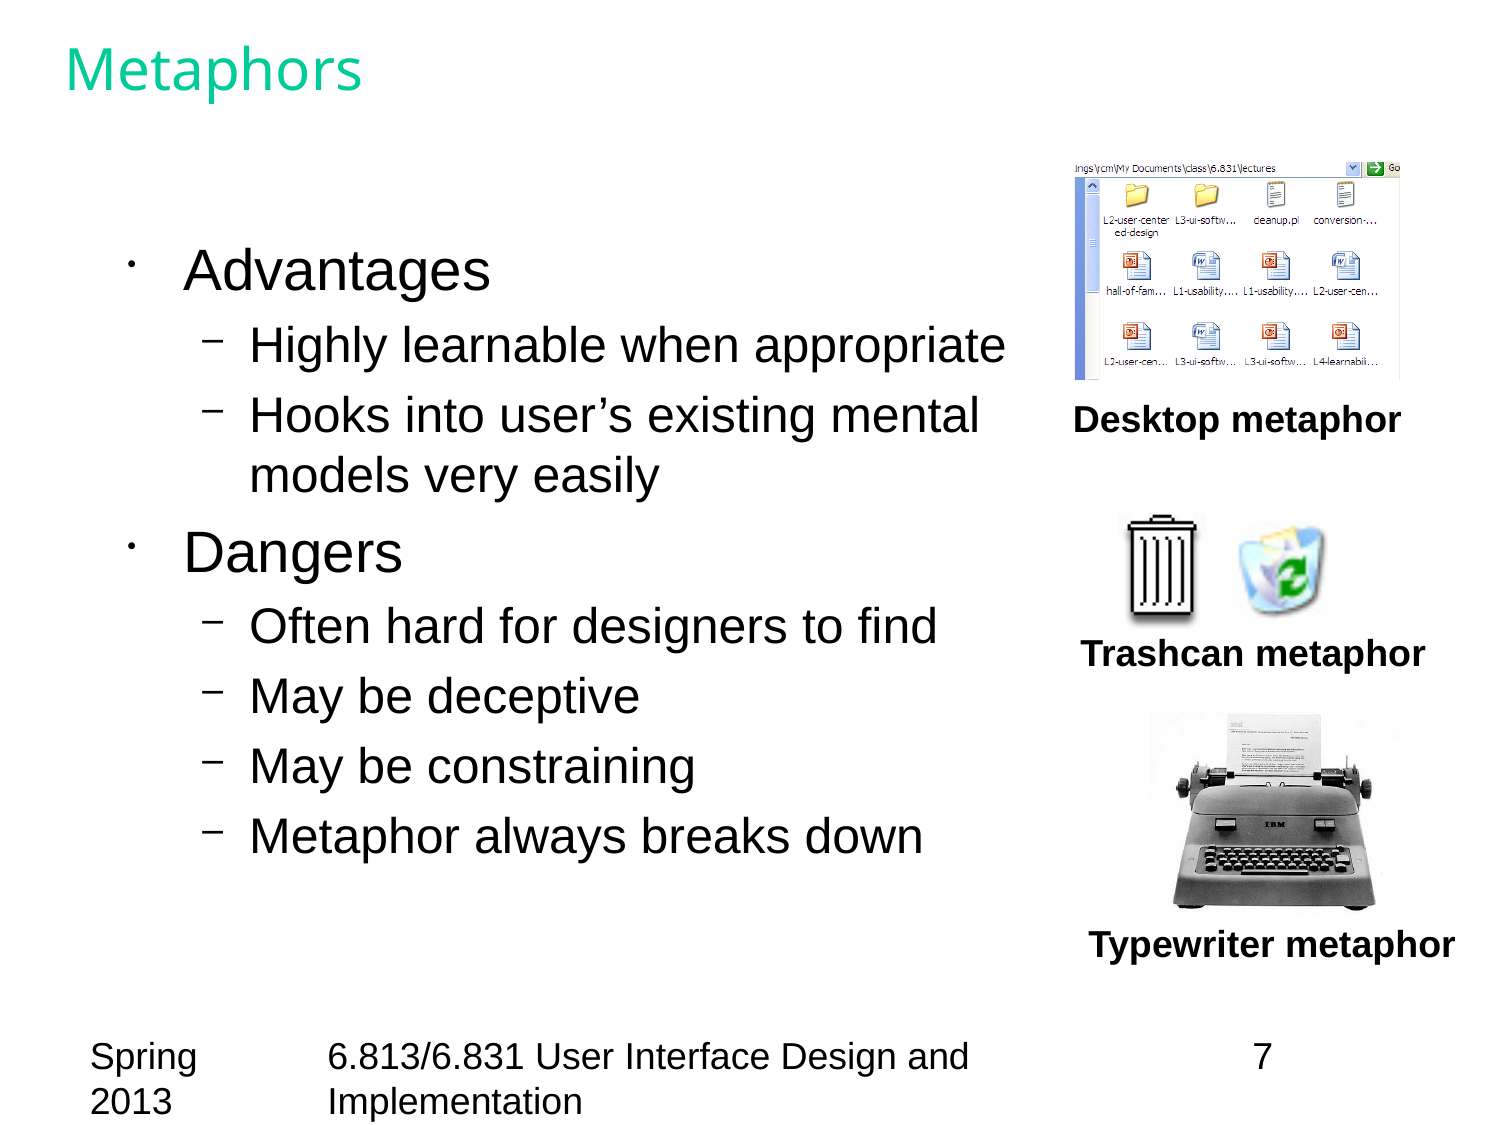

# Metaphors
Advantages
Highly learnable when appropriate
Hooks into user’s existing mental
models very easily
Dangers
Often hard for designers to find
May be deceptive
May be constraining
Metaphor always breaks down
Desktop metaphor
Trashcan metaphor
Typewriter metaphor
Spring 2013
6.813/6.831 User Interface Design and Implementation